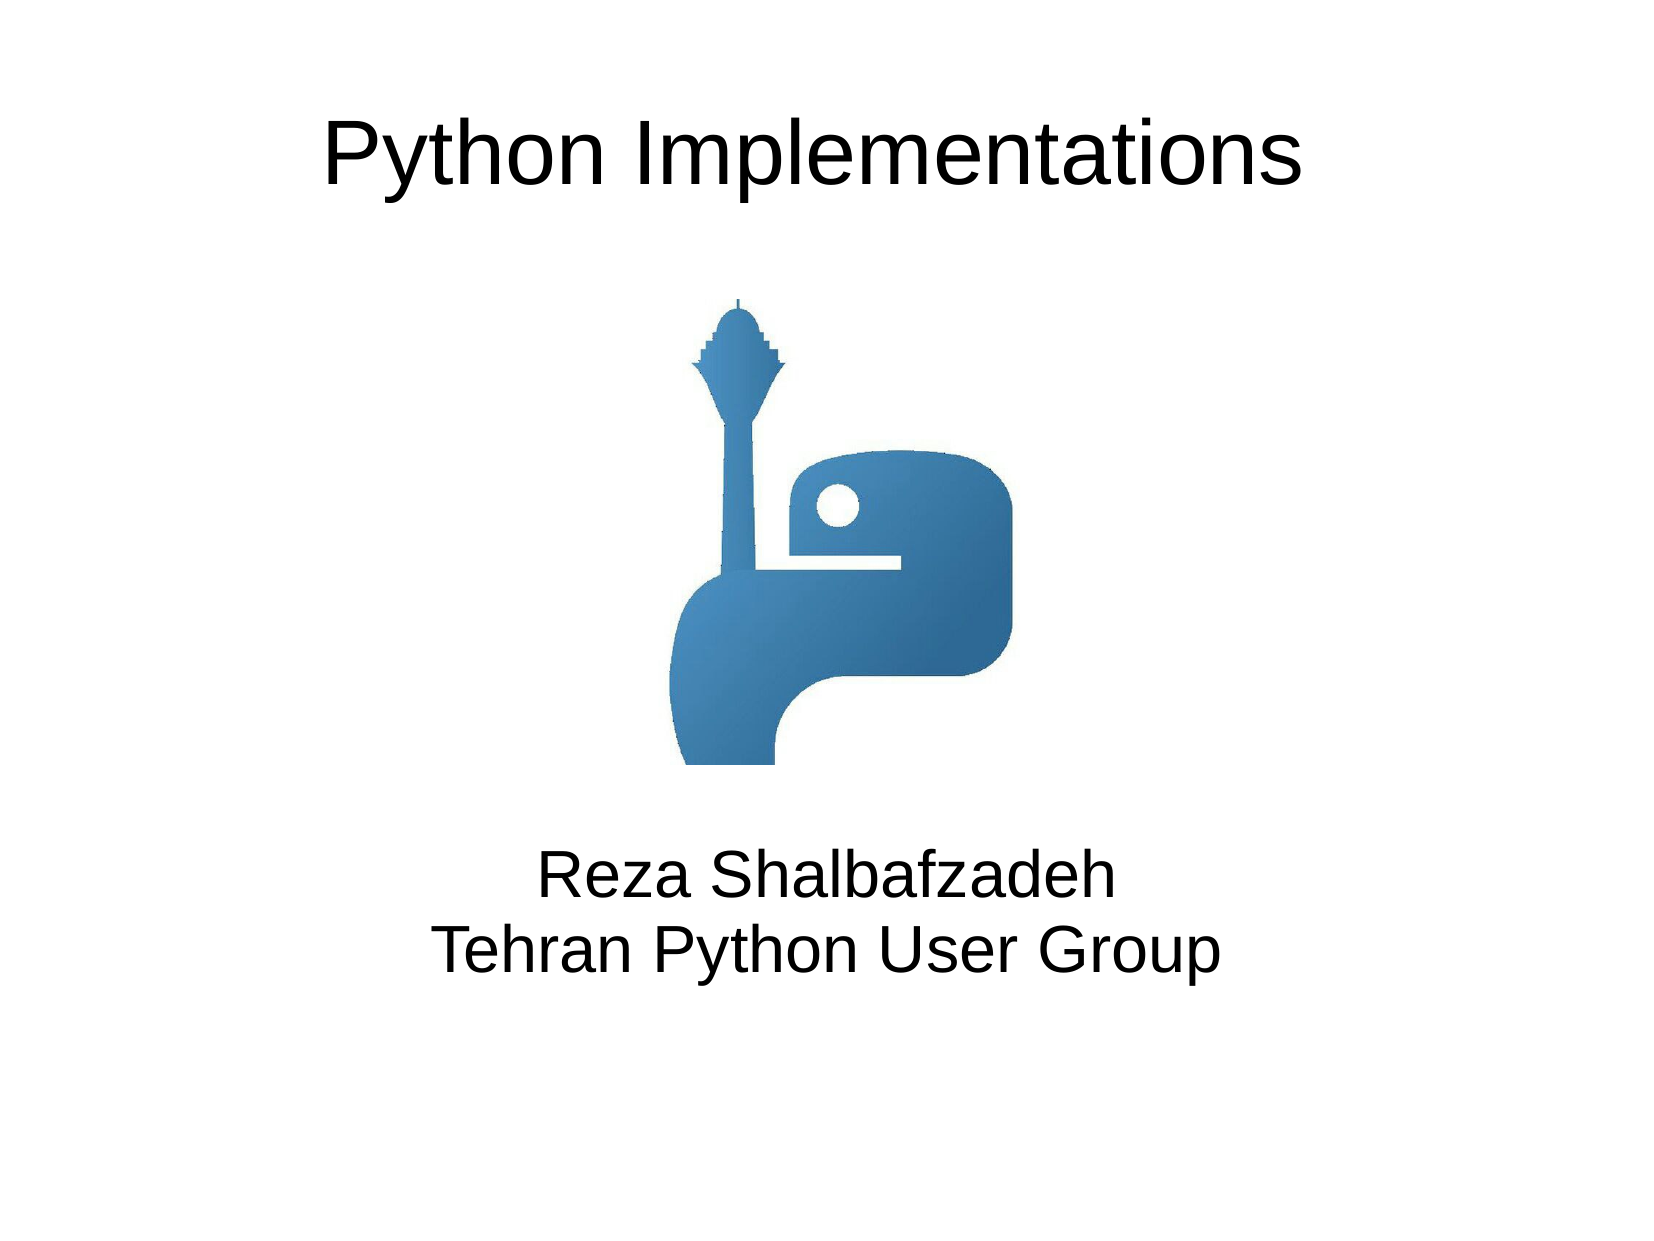

# Python Implementations
Reza Shalbafzadeh
Tehran Python User Group